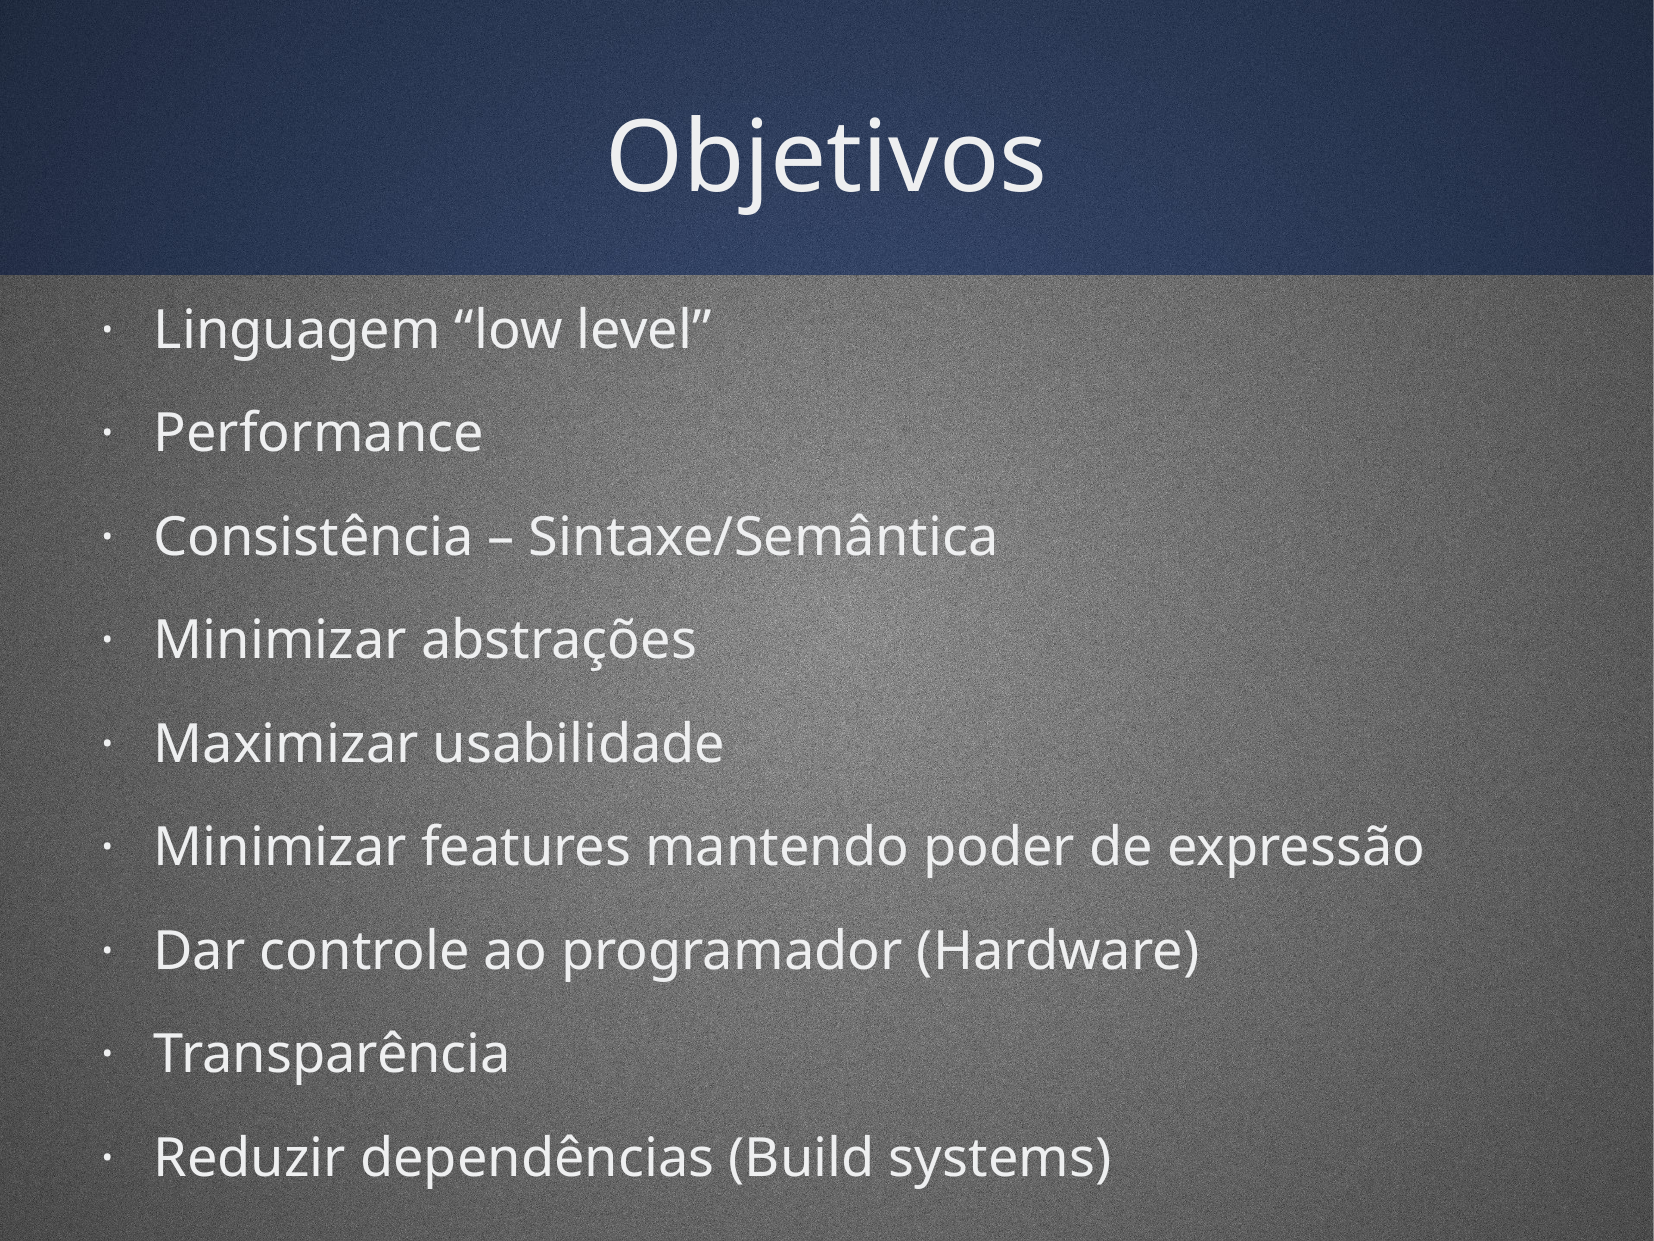

# Objetivos
Linguagem “low level”
Performance
Consistência – Sintaxe/Semântica
Minimizar abstrações
Maximizar usabilidade
Minimizar features mantendo poder de expressão
Dar controle ao programador (Hardware)
Transparência
Reduzir dependências (Build systems)